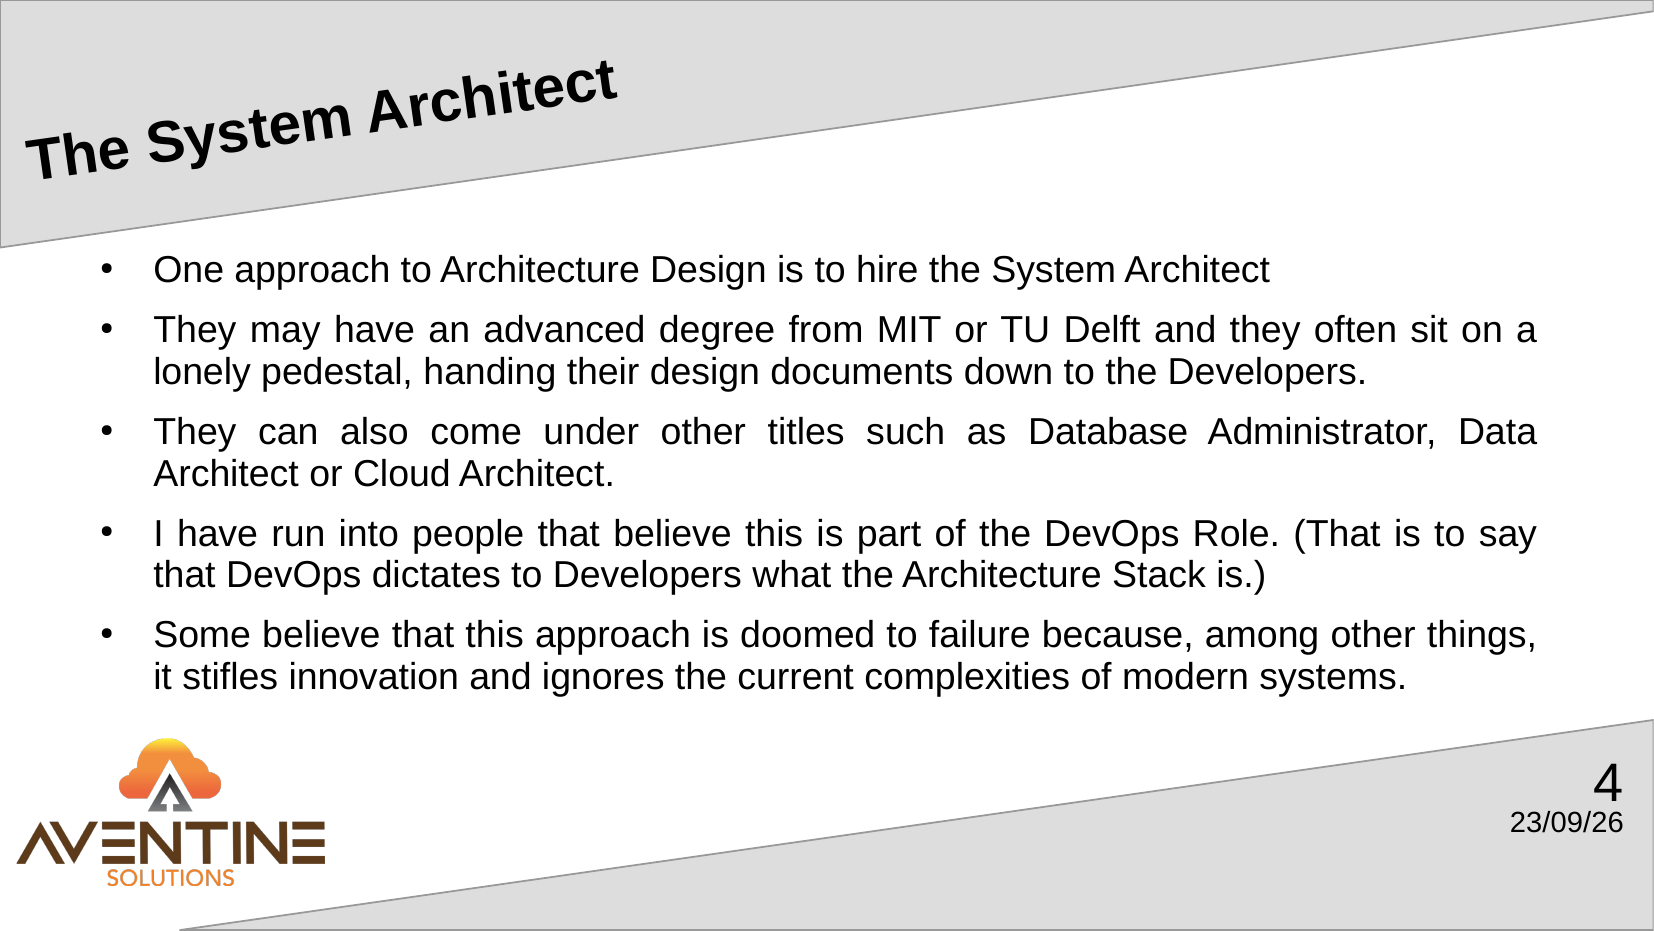

# The System Architect
One approach to Architecture Design is to hire the System Architect
They may have an advanced degree from MIT or TU Delft and they often sit on a lonely pedestal, handing their design documents down to the Developers.
They can also come under other titles such as Database Administrator, Data Architect or Cloud Architect.
I have run into people that believe this is part of the DevOps Role. (That is to say that DevOps dictates to Developers what the Architecture Stack is.)
Some believe that this approach is doomed to failure because, among other things, it stifles innovation and ignores the current complexities of modern systems.
4